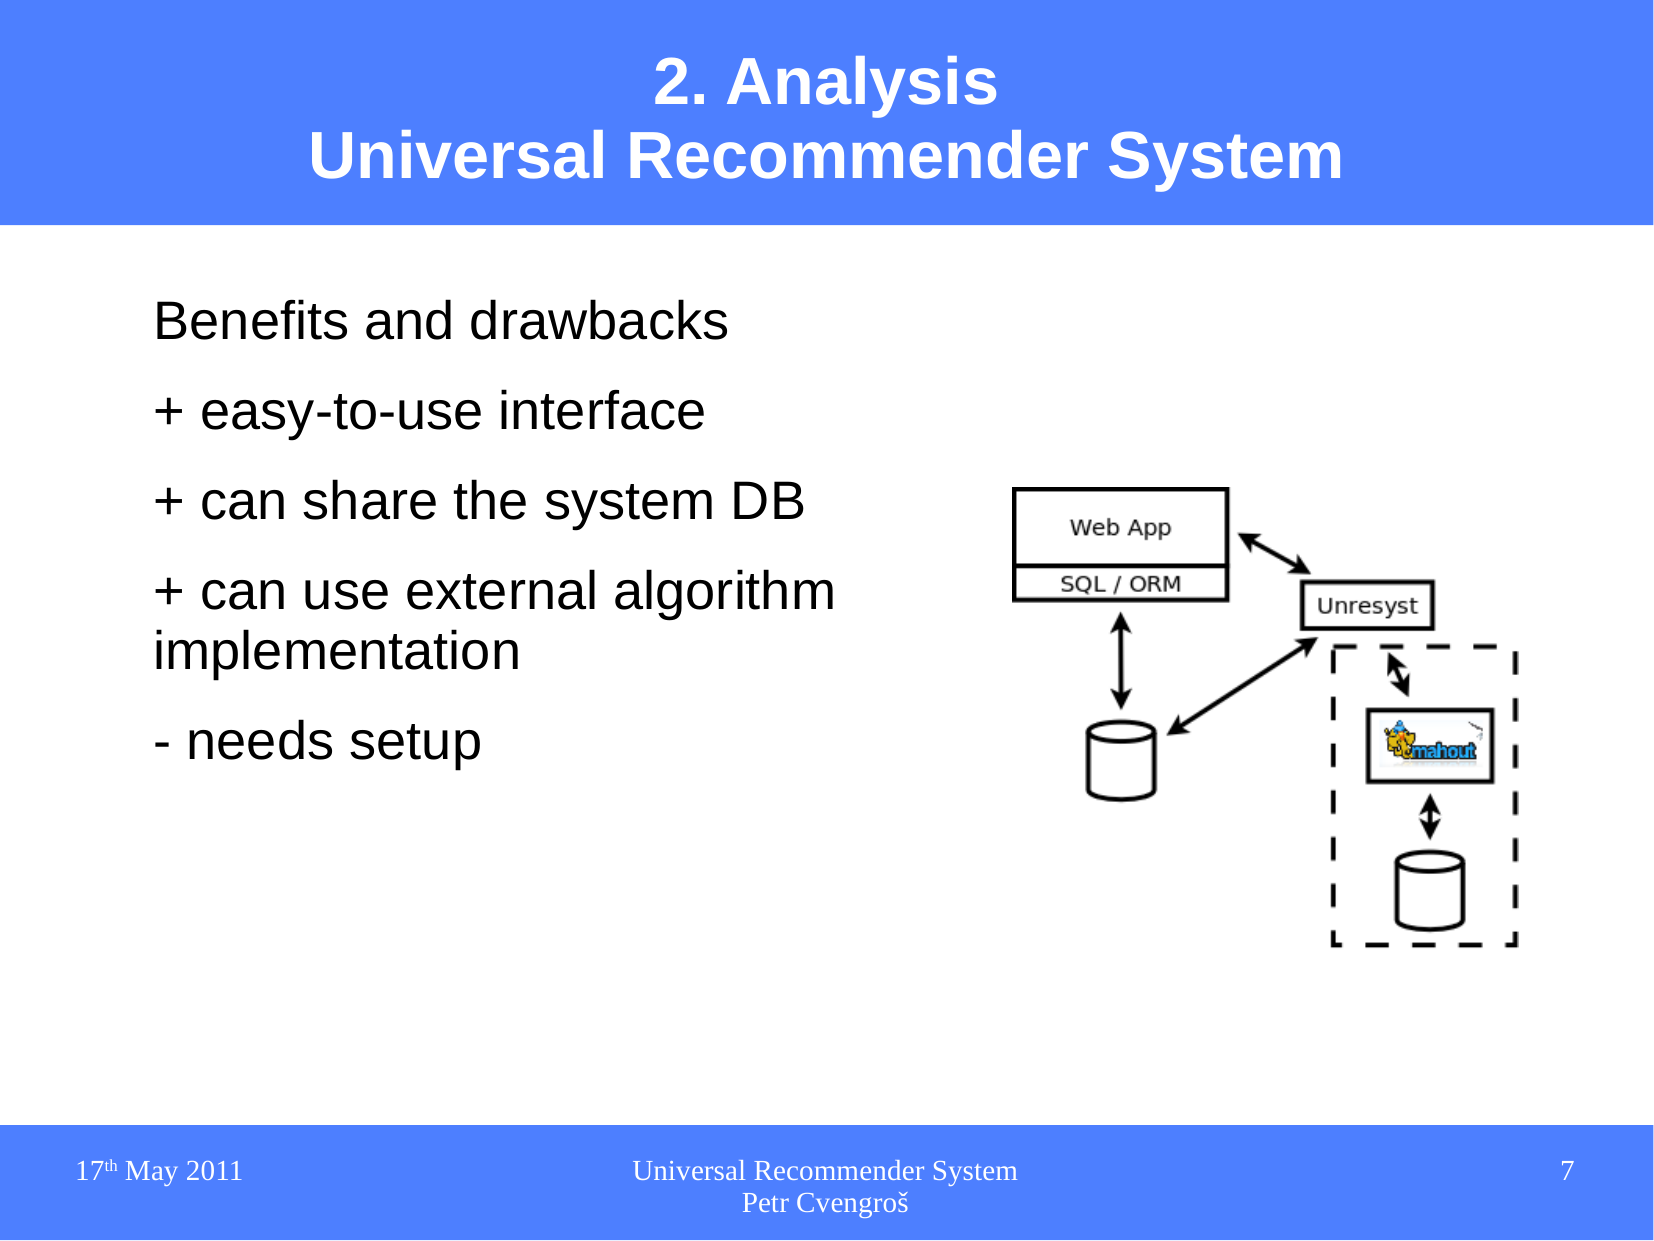

# 2. Analysis Universal Recommender System
Benefits and drawbacks
+ easy-to-use interface
+ can share the system DB
+ can use external algorithm
implementation
- needs setup
7